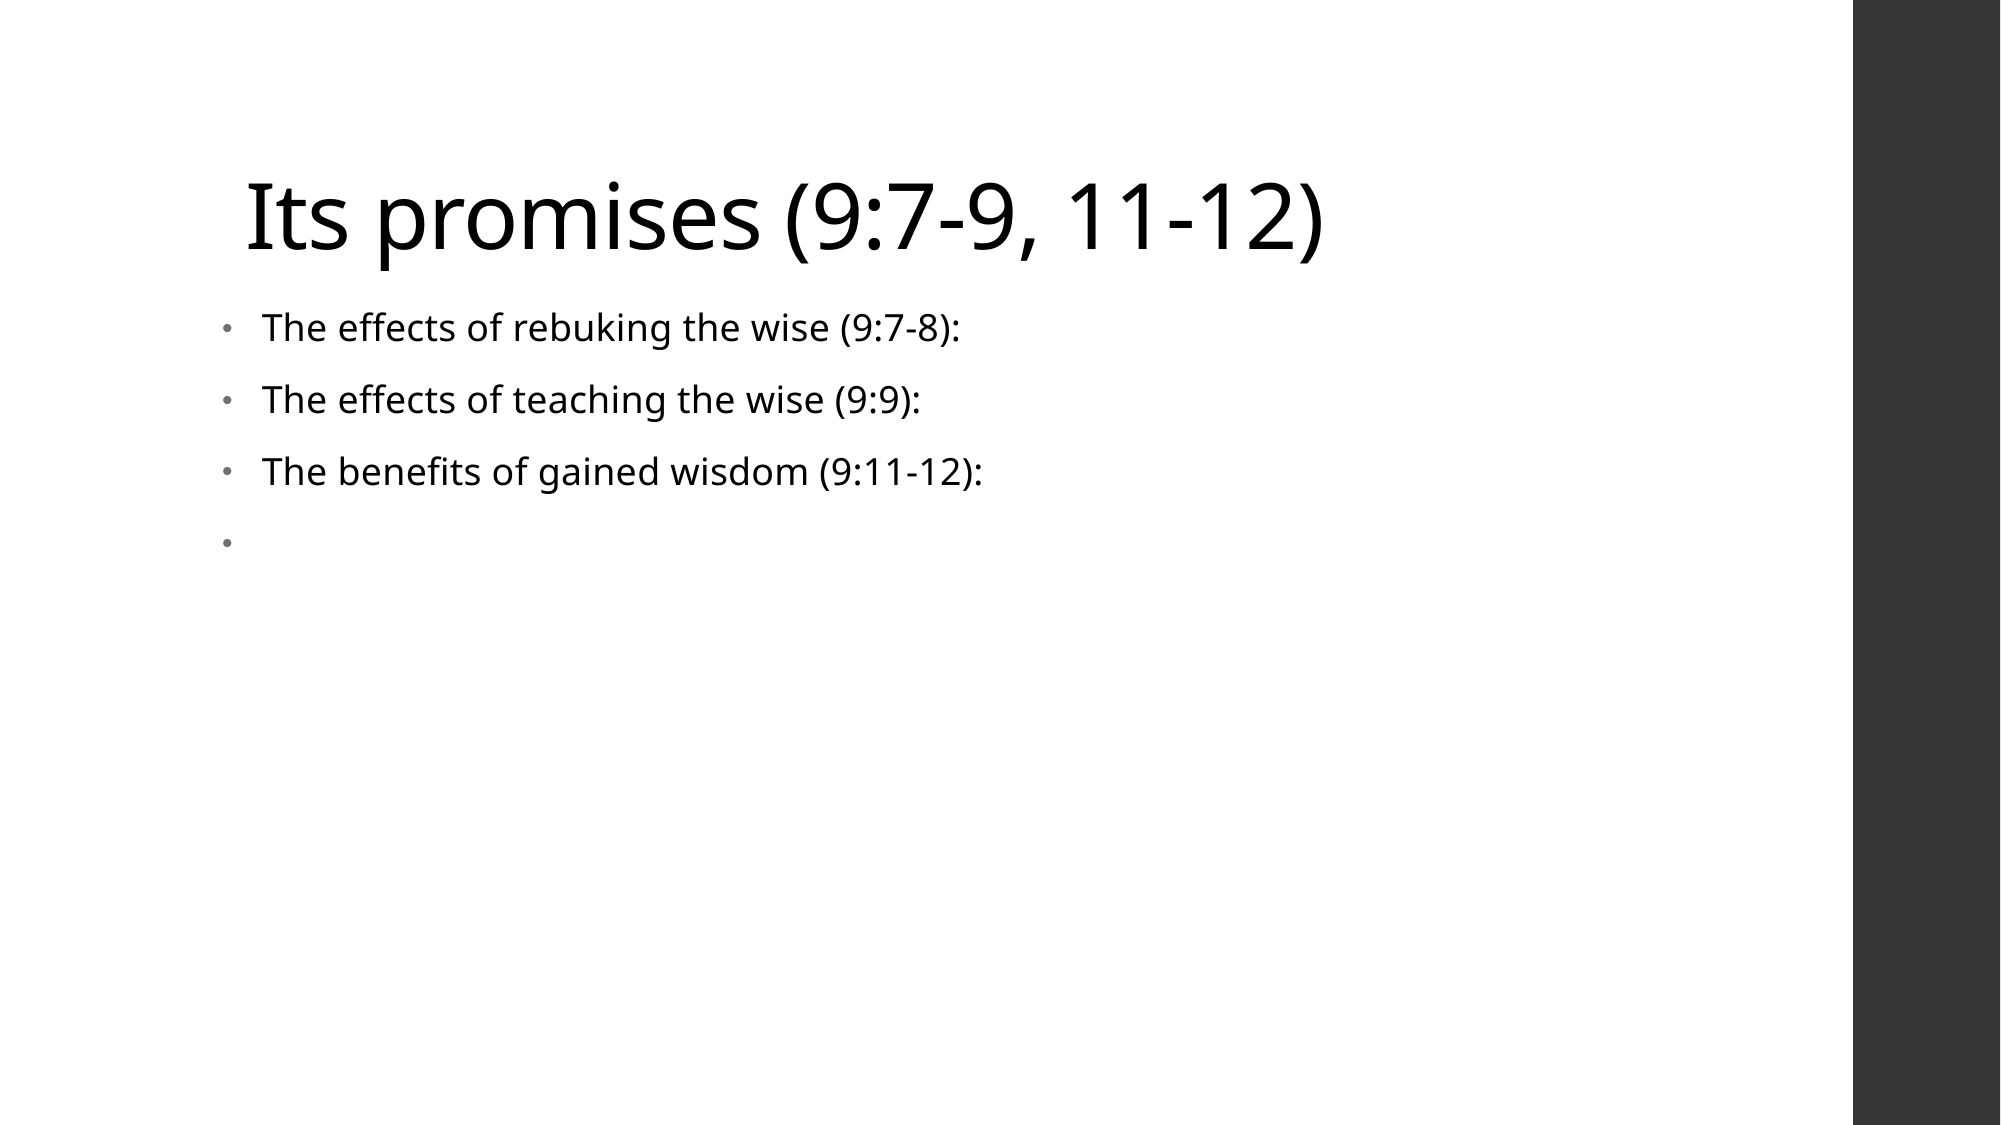

# Its promises (9:7-9, 11-12)
 The effects of rebuking the wise (9:7-8):
 The effects of teaching the wise (9:9):
 The benefits of gained wisdom (9:11-12):